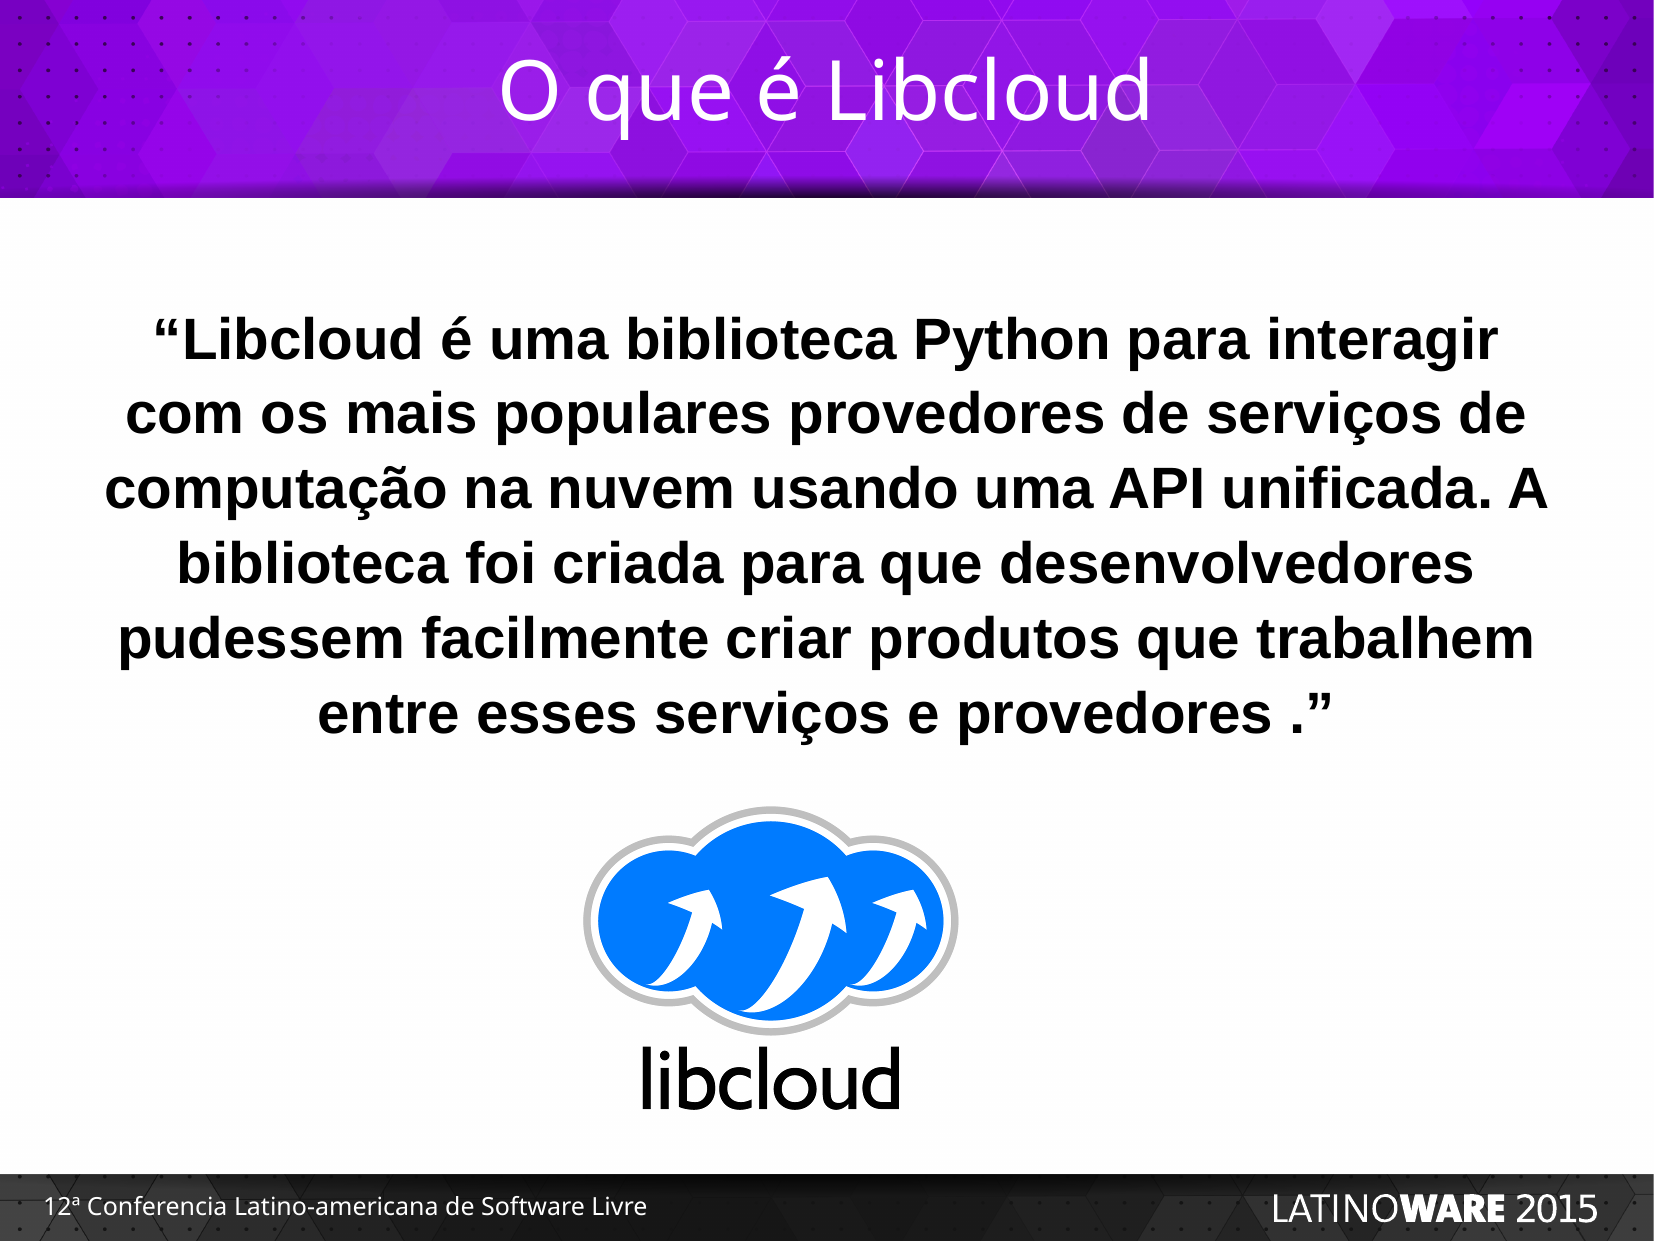

O que é Libcloud
“Libcloud é uma biblioteca Python para interagir com os mais populares provedores de serviços de computação na nuvem usando uma API unificada. A biblioteca foi criada para que desenvolvedores pudessem facilmente criar produtos que trabalhem entre esses serviços e provedores .”
12ª Conferencia Latino-americana de Software Livre